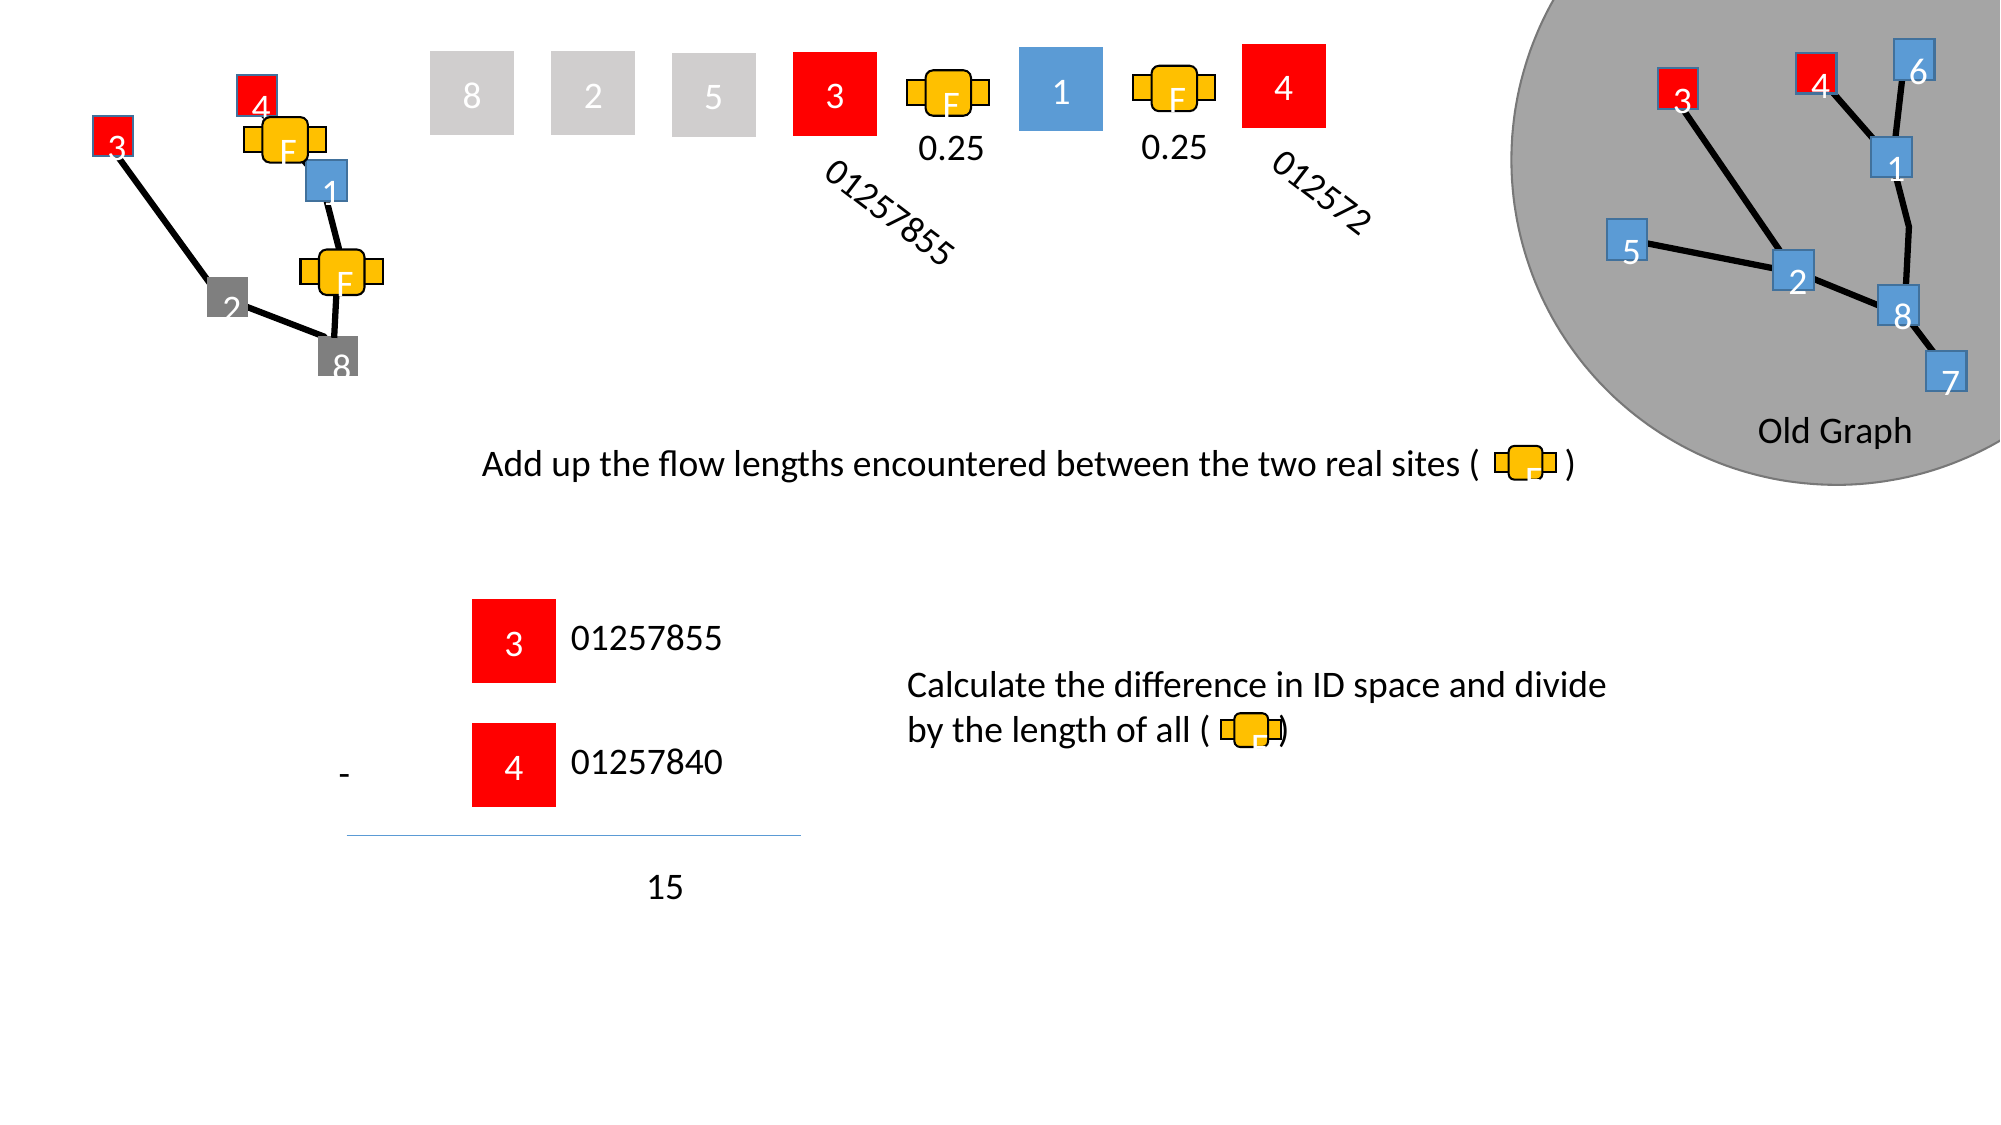

6
4
3
1
5
2
8
7
4
1
8
2
3
5
F
F
4
3
1
2
8
0.25
0.25
F
012572
01257855
F
Old Graph
Add up the flow lengths encountered between the two real sites ( )
F
3
01257855
Calculate the difference in ID space and divide
by the length of all ( )
F
4
01257840
-
15